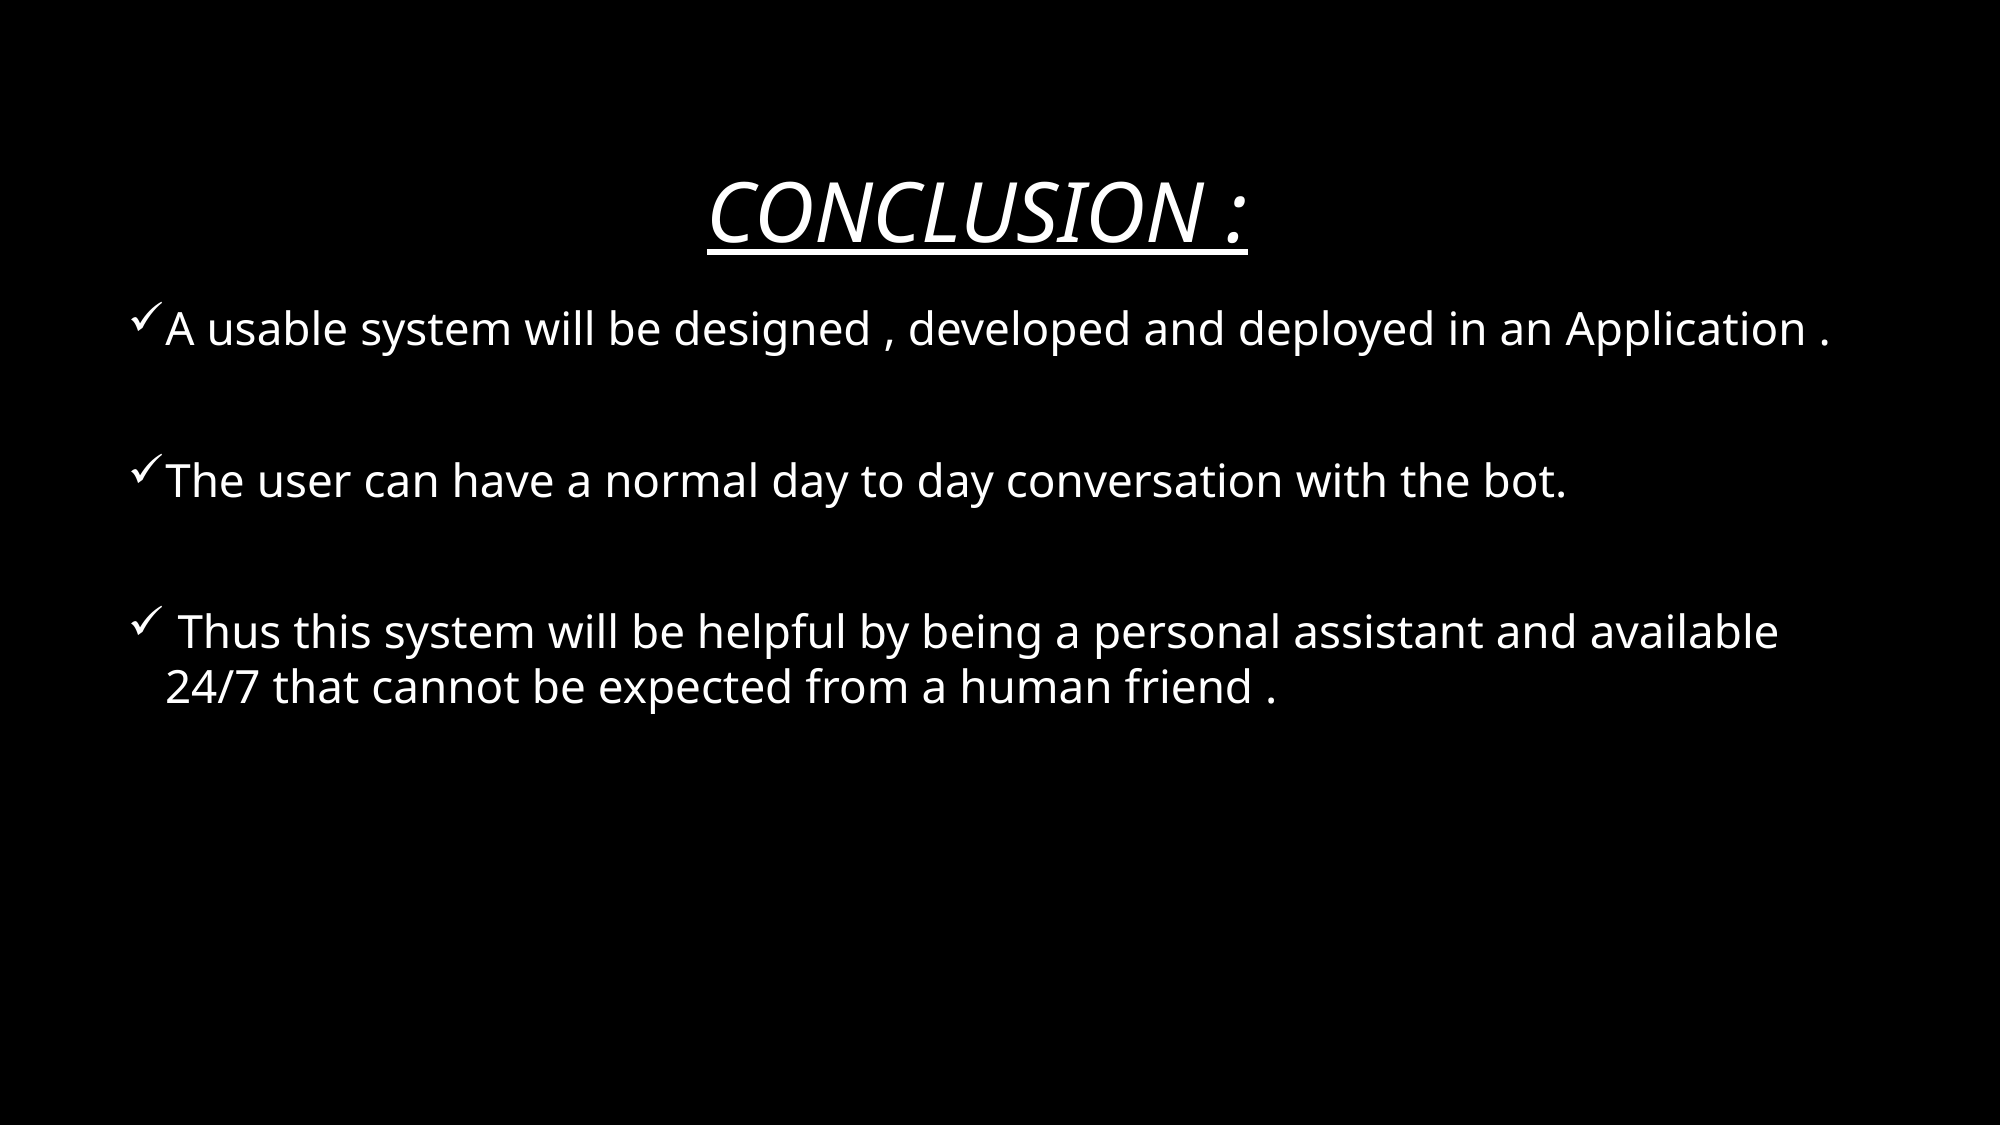

# Conclusion :
A usable system will be designed , developed and deployed in an Application .
The user can have a normal day to day conversation with the bot.
 Thus this system will be helpful by being a personal assistant and available 24/7 that cannot be expected from a human friend .